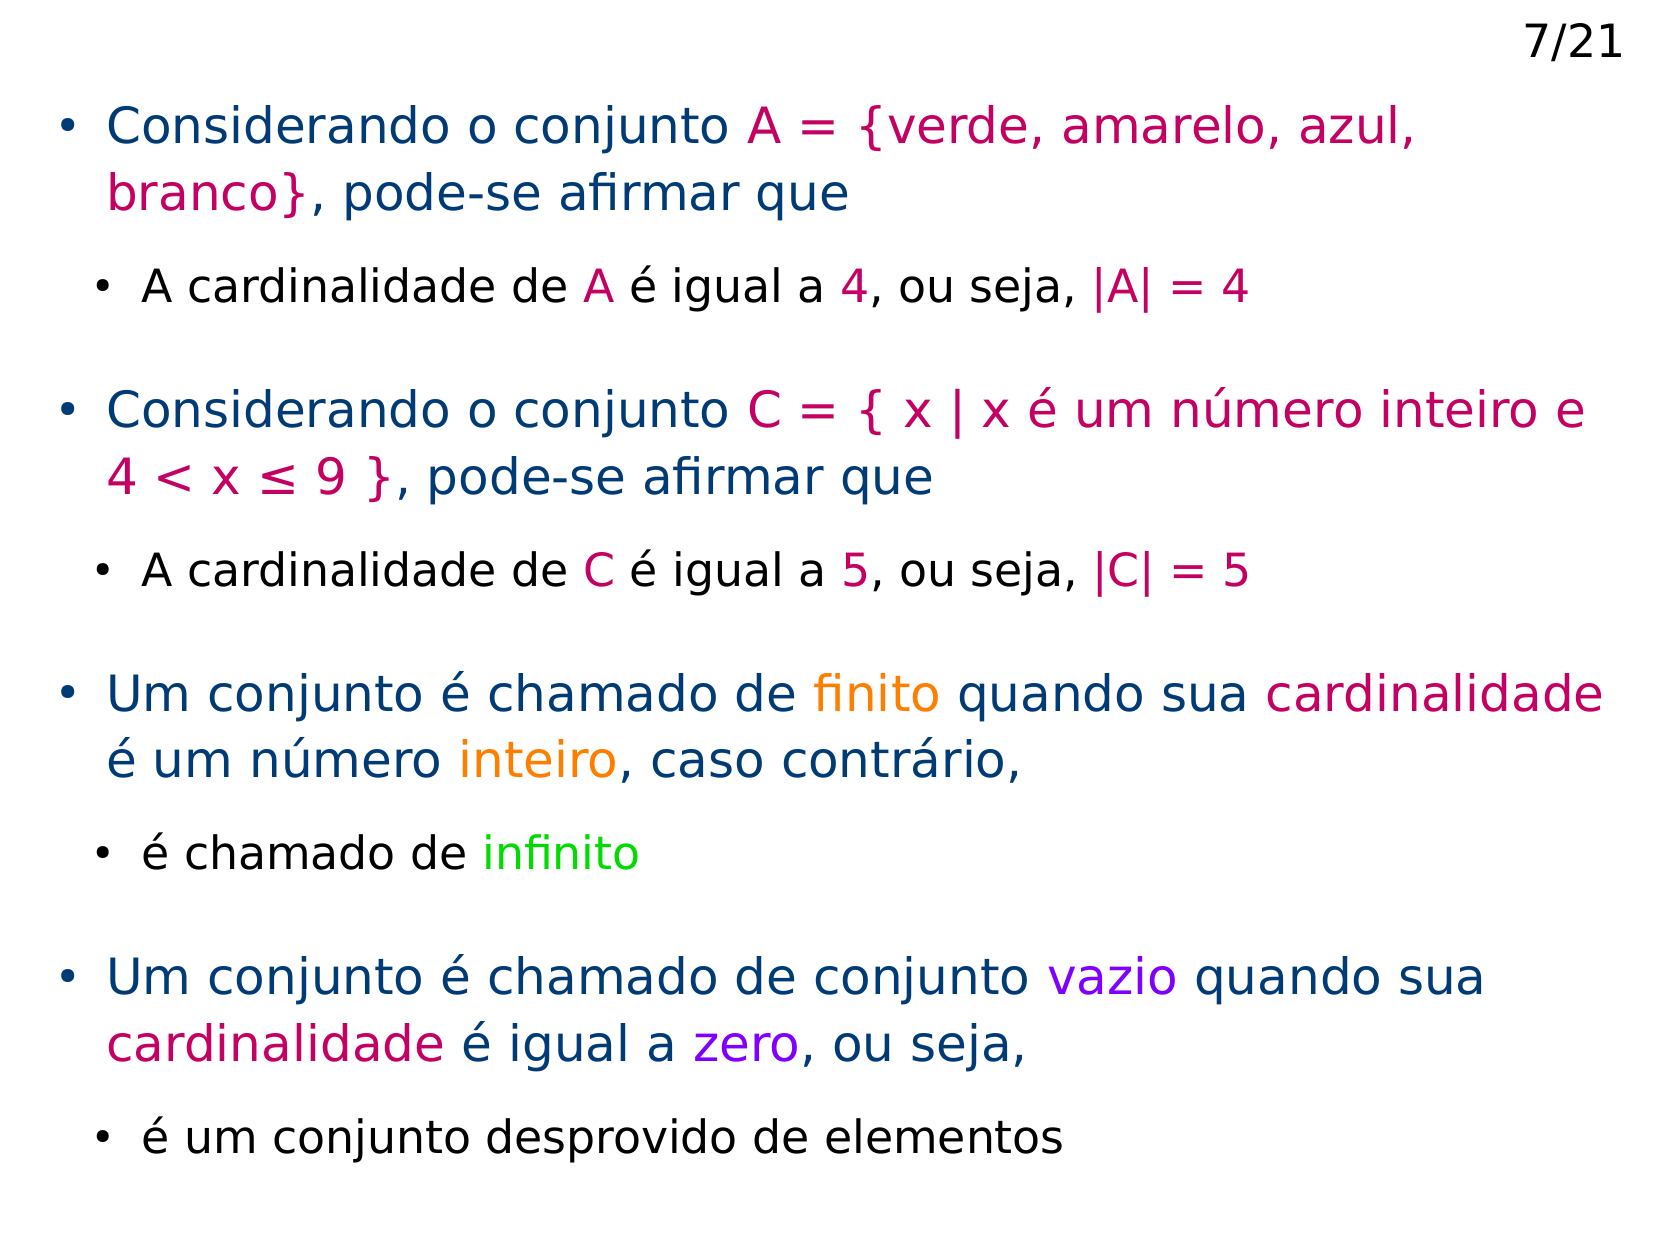

7
# Considerando o conjunto A = {verde, amarelo, azul, branco}, pode-se afirmar que
A cardinalidade de A é igual a 4, ou seja, |A| = 4
Considerando o conjunto C = { x | x é um número inteiro e 4 < x ≤ 9 }, pode-se afirmar que
A cardinalidade de C é igual a 5, ou seja, |C| = 5
Um conjunto é chamado de finito quando sua cardinalidade é um número inteiro, caso contrário,
é chamado de infinito
Um conjunto é chamado de conjunto vazio quando sua cardinalidade é igual a zero, ou seja,
é um conjunto desprovido de elementos